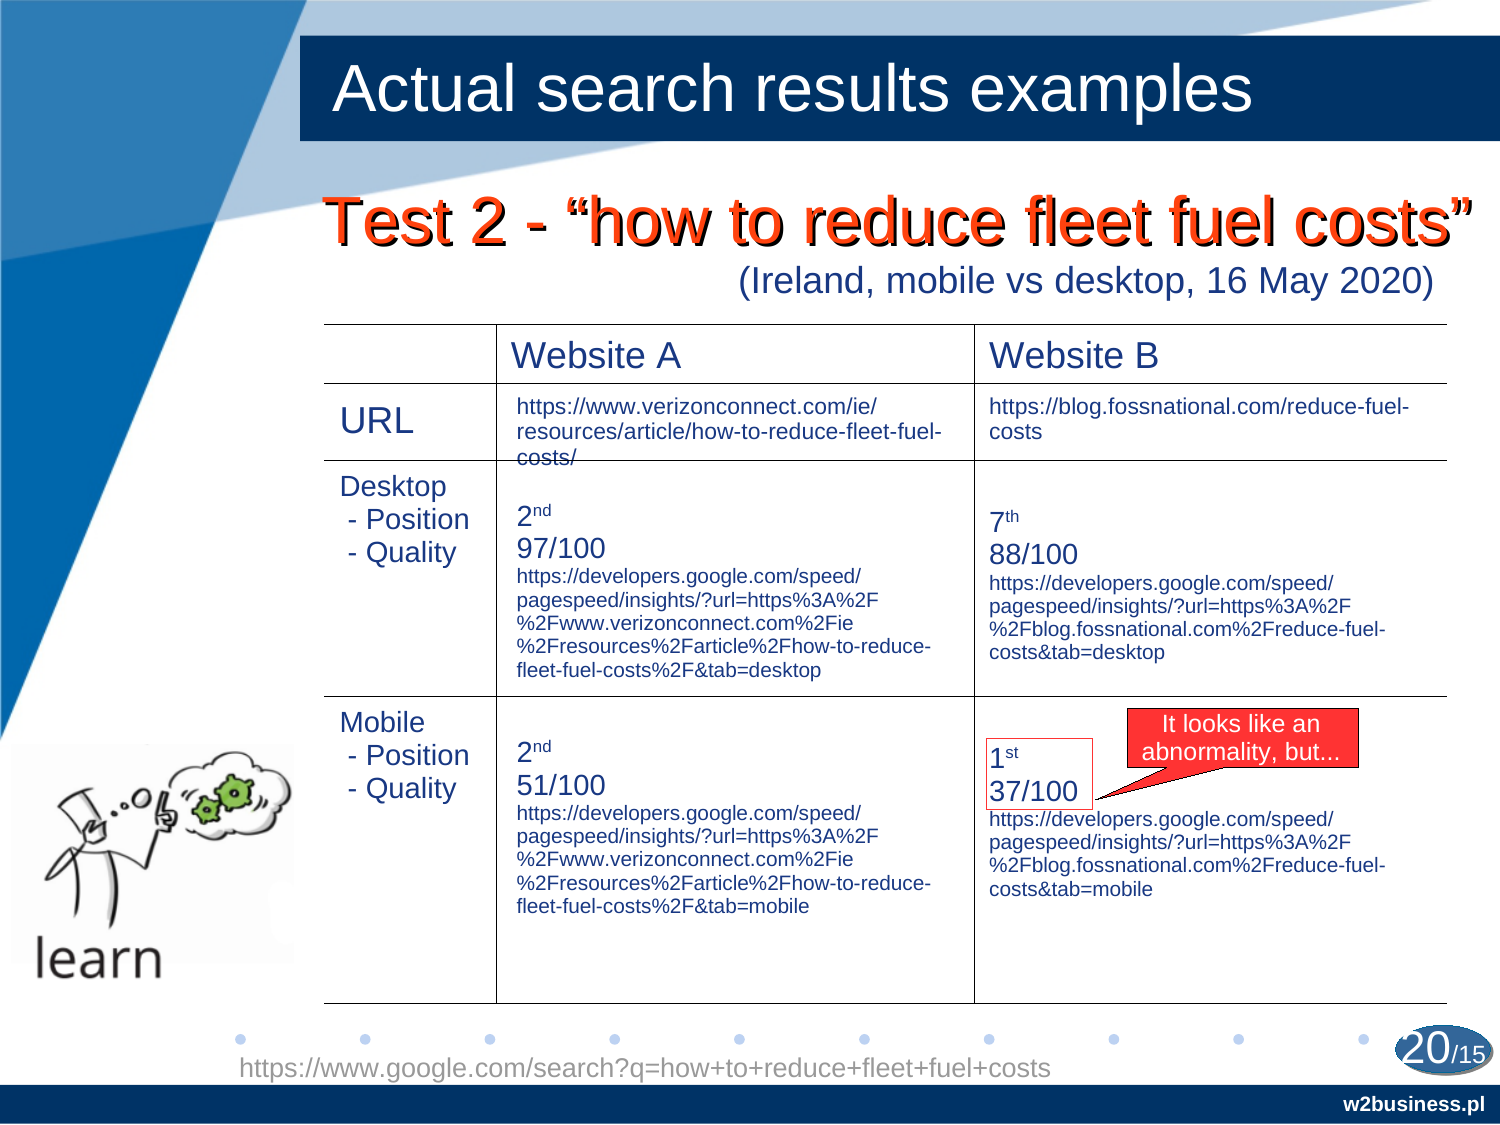

# Actual search results examples
Test 2 - “how to reduce fleet fuel costs”
(Ireland, mobile vs desktop, 16 May 2020)
Website A
Website B
https://www.verizonconnect.com/ie/resources/article/how-to-reduce-fleet-fuel-costs/
https://blog.fossnational.com/reduce-fuel-costs
URL
Desktop
 - Position
 - Quality
2nd
97/100
https://developers.google.com/speed/pagespeed/insights/?url=https%3A%2F%2Fwww.verizonconnect.com%2Fie%2Fresources%2Farticle%2Fhow-to-reduce-fleet-fuel-costs%2F&tab=desktop
7th
88/100
https://developers.google.com/speed/pagespeed/insights/?url=https%3A%2F%2Fblog.fossnational.com%2Freduce-fuel-costs&tab=desktop
Mobile
 - Position
 - Quality
It looks like an abnormality, but...
2nd
51/100
https://developers.google.com/speed/pagespeed/insights/?url=https%3A%2F%2Fwww.verizonconnect.com%2Fie%2Fresources%2Farticle%2Fhow-to-reduce-fleet-fuel-costs%2F&tab=mobile
1st
37/100
https://developers.google.com/speed/pagespeed/insights/?url=https%3A%2F%2Fblog.fossnational.com%2Freduce-fuel-costs&tab=mobile
https://www.google.com/search?q=how+to+reduce+fleet+fuel+costs